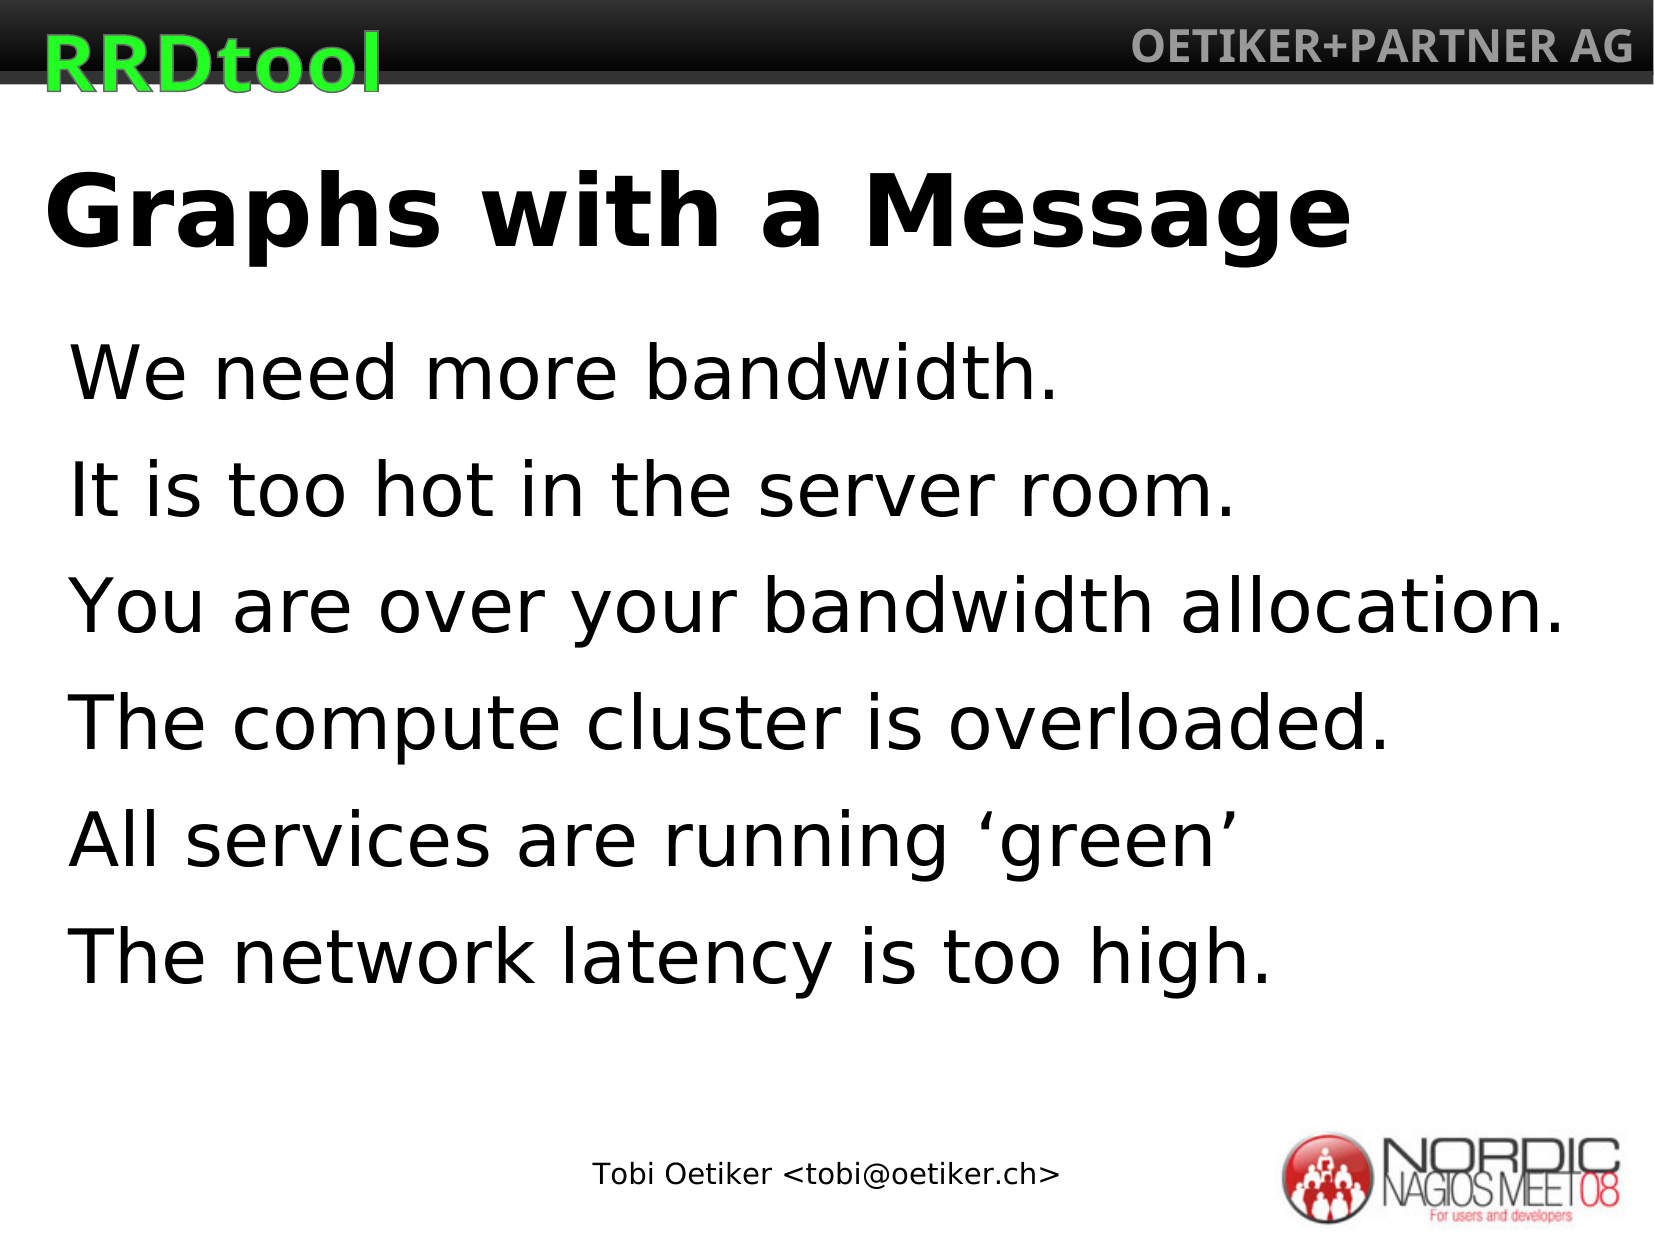

# Graphs with a Message
We need more bandwidth.
It is too hot in the server room.
You are over your bandwidth allocation.
The compute cluster is overloaded.
All services are running ‘green’
The network latency is too high.